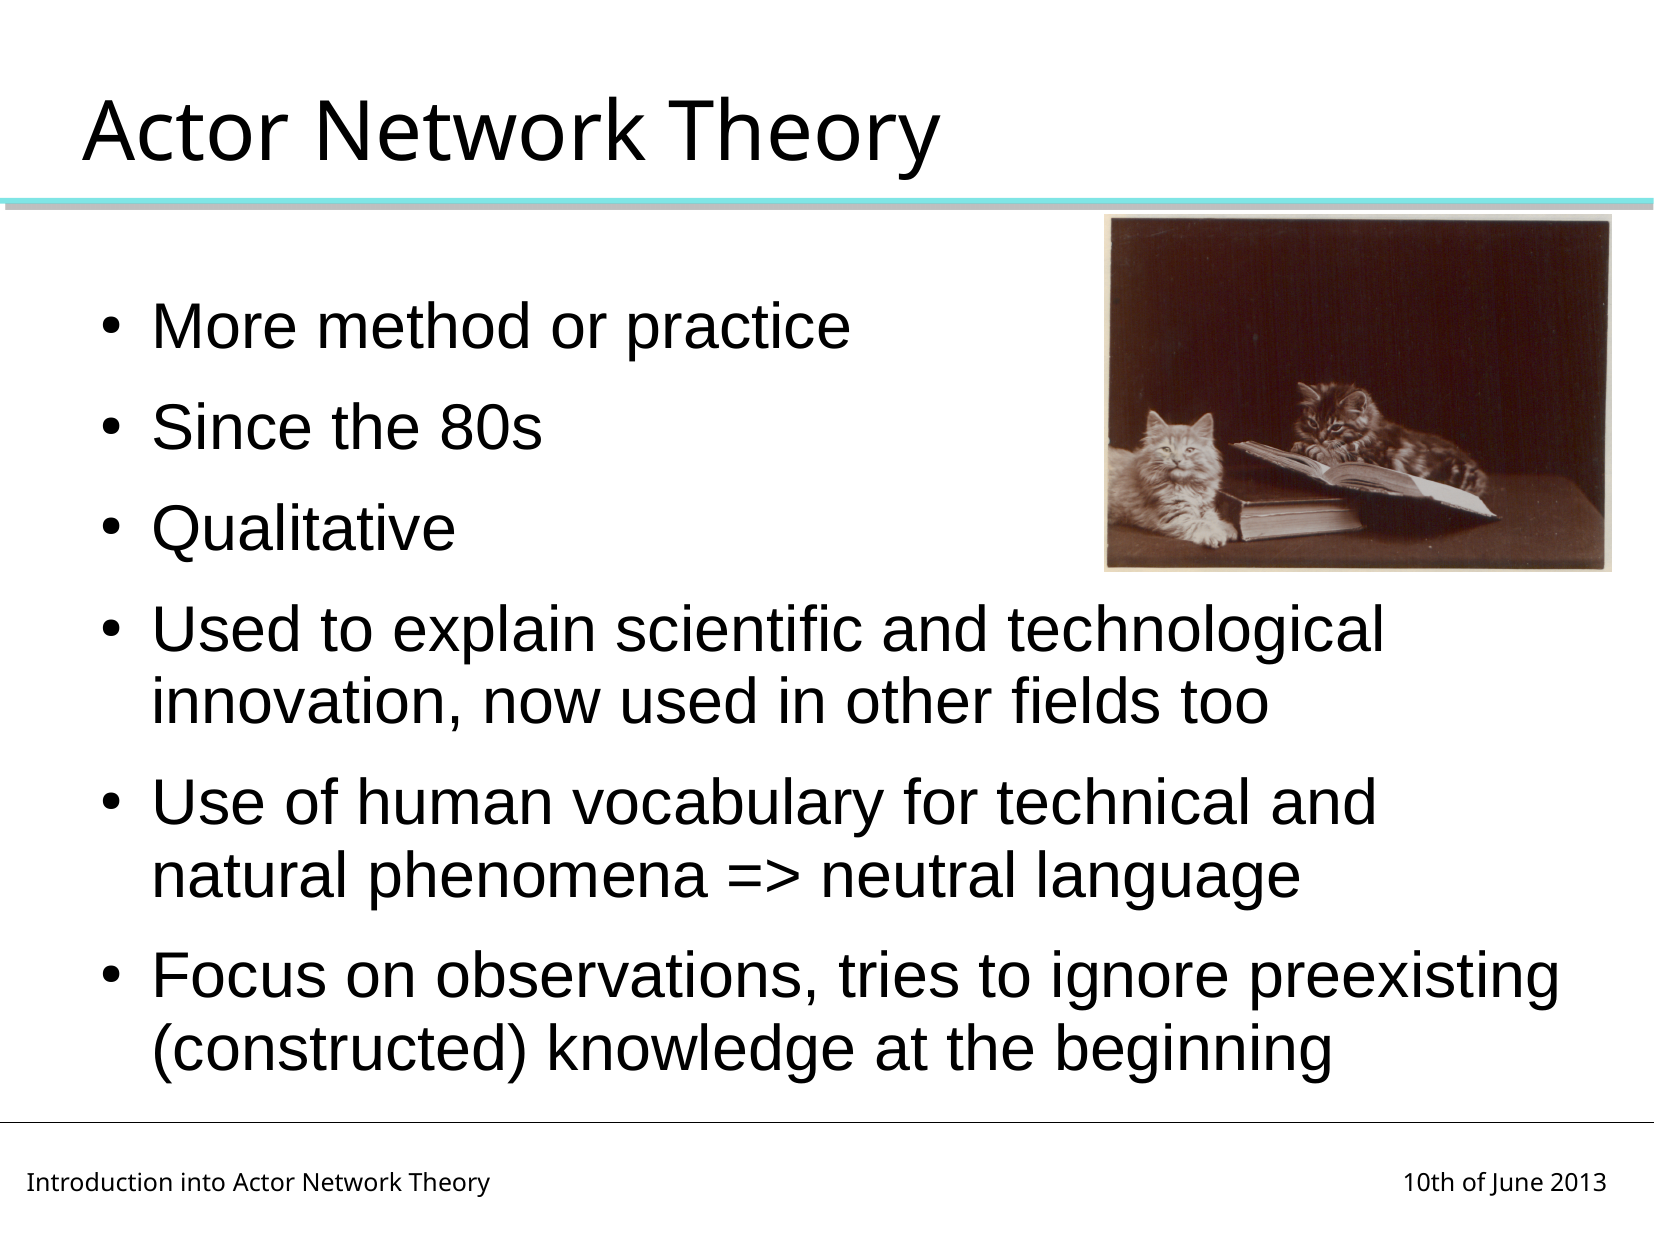

# Actor Network Theory
More method or practice
Since the 80s
Qualitative
Used to explain scientific and technological innovation, now used in other fields too
Use of human vocabulary for technical and natural phenomena => neutral language
Focus on observations, tries to ignore preexisting (constructed) knowledge at the beginning
Introduction into Actor Network Theory
10th of June 2013